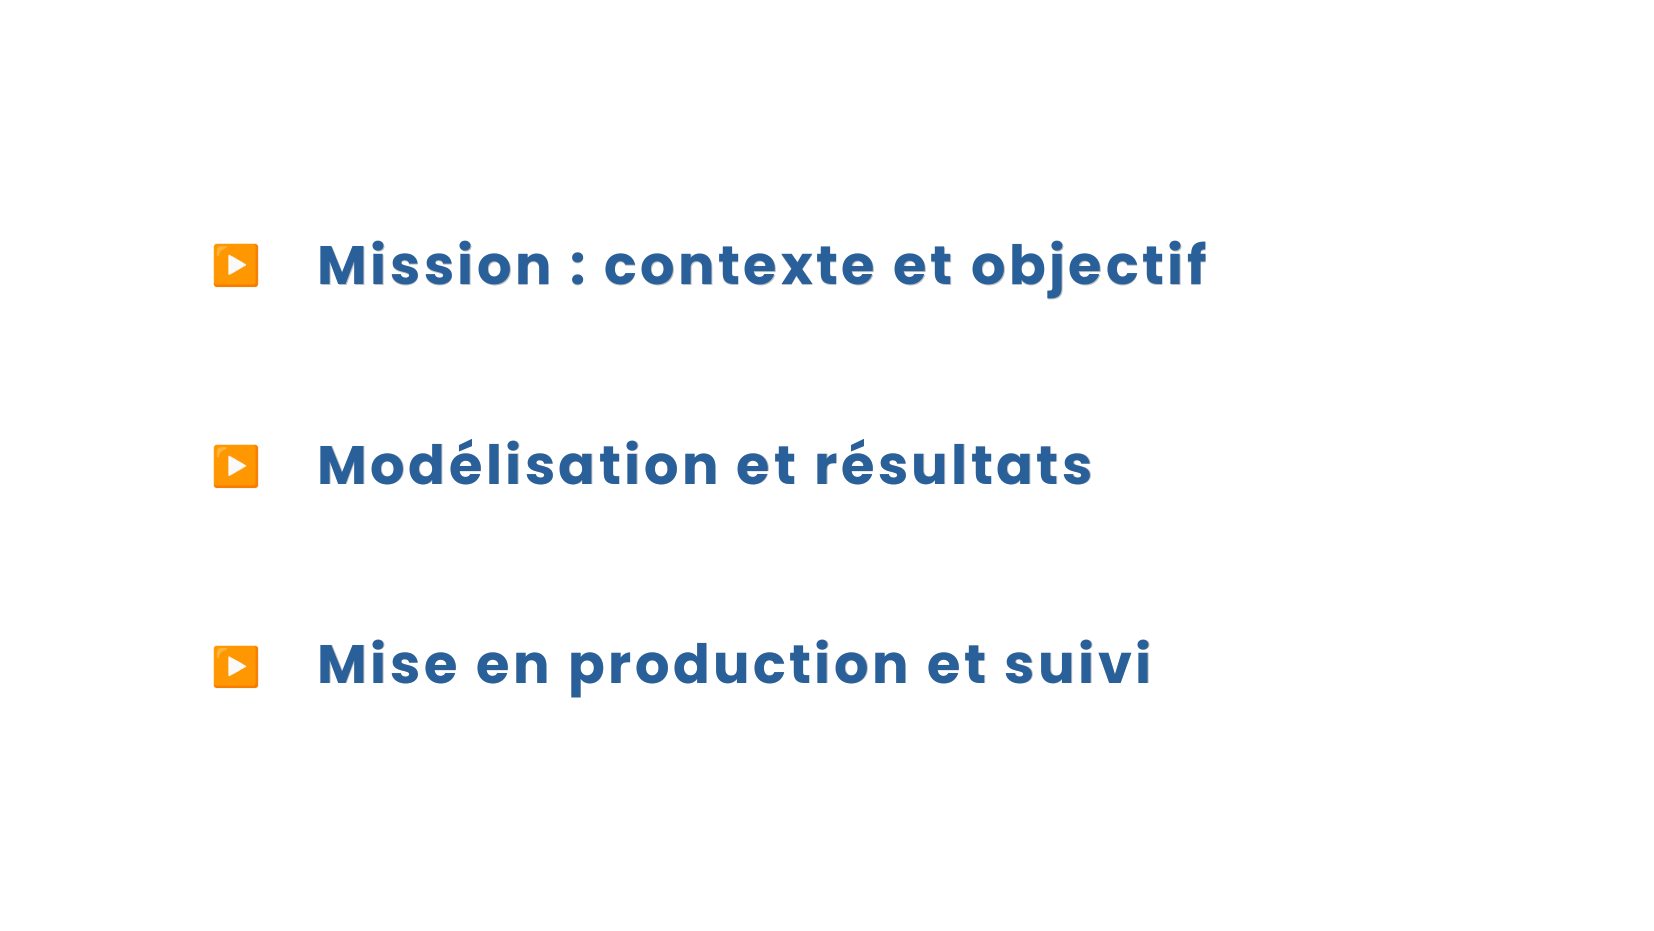

| | Mission : contexte et objectif |
| --- | --- |
| | Modélisation et résultats |
| | Mise en production et suivi |